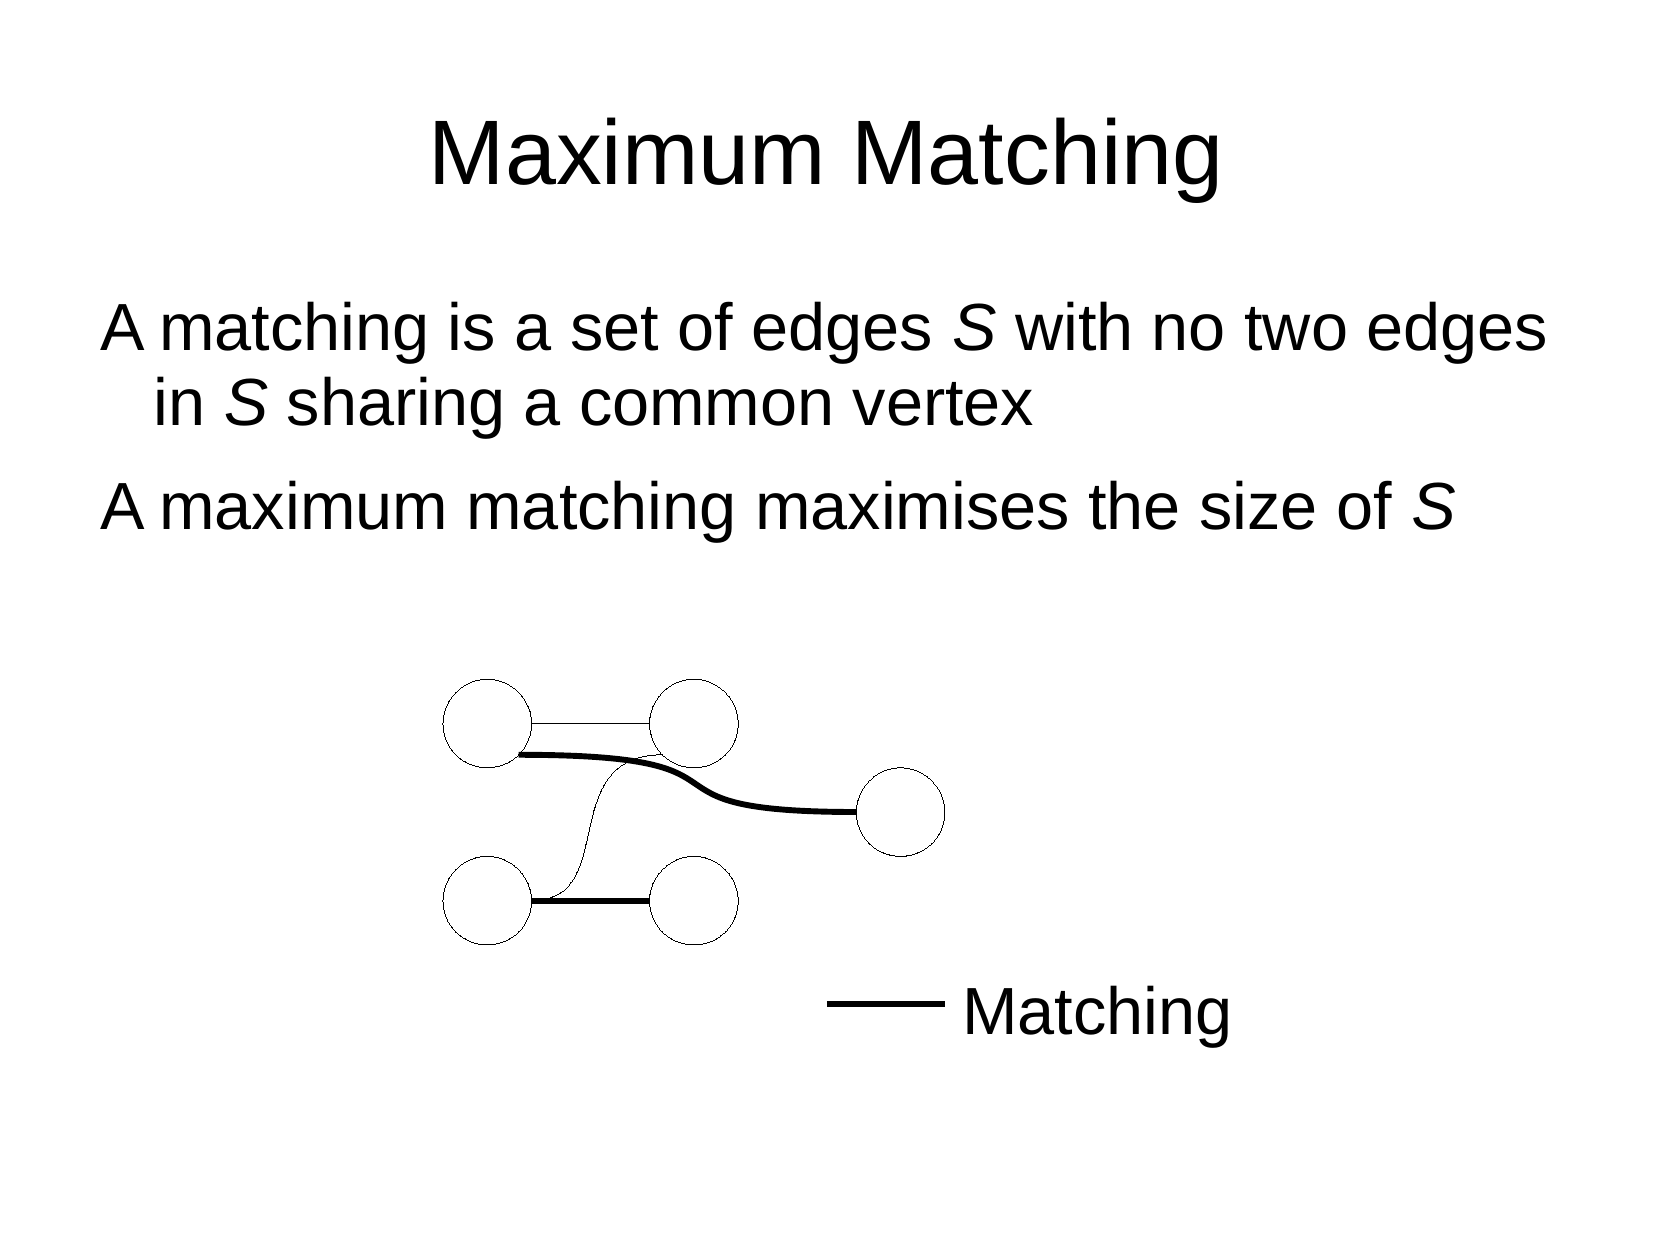

# Maximum Matching
A matching is a set of edges S with no two edges in S sharing a common vertex
A maximum matching maximises the size of S
Matching